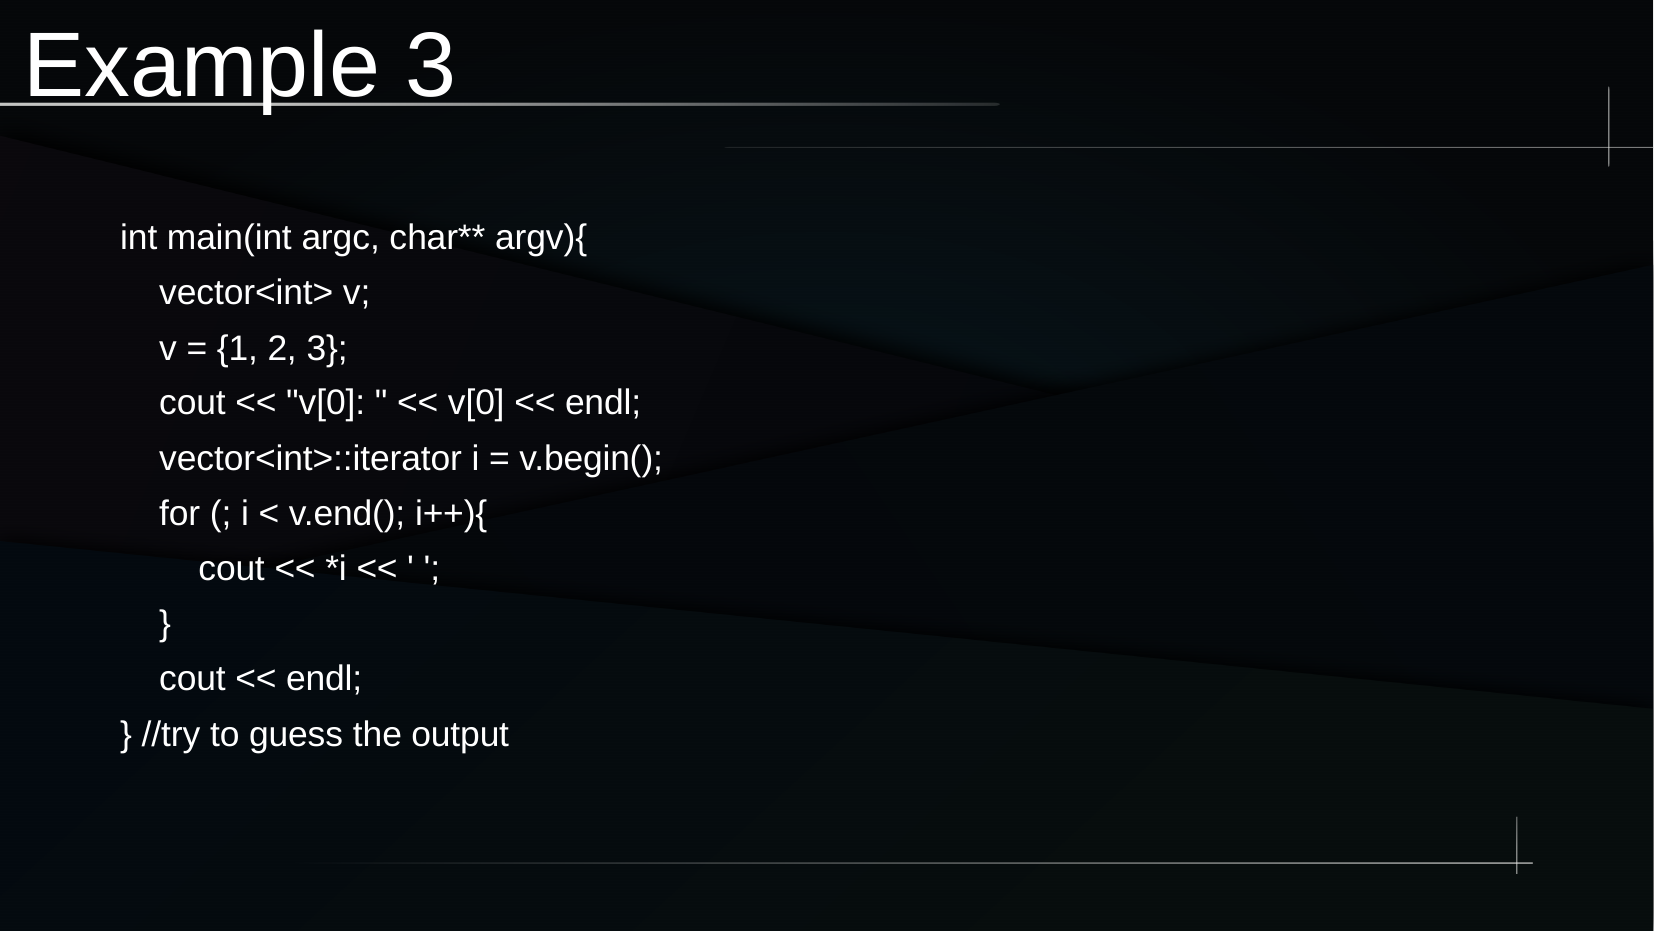

# Example 3
int main(int argc, char** argv){
 vector<int> v;
 v = {1, 2, 3};
 cout << "v[0]: " << v[0] << endl;
 vector<int>::iterator i = v.begin();
 for (; i < v.end(); i++){
 cout << *i << ' ';
 }
 cout << endl;
} //try to guess the output